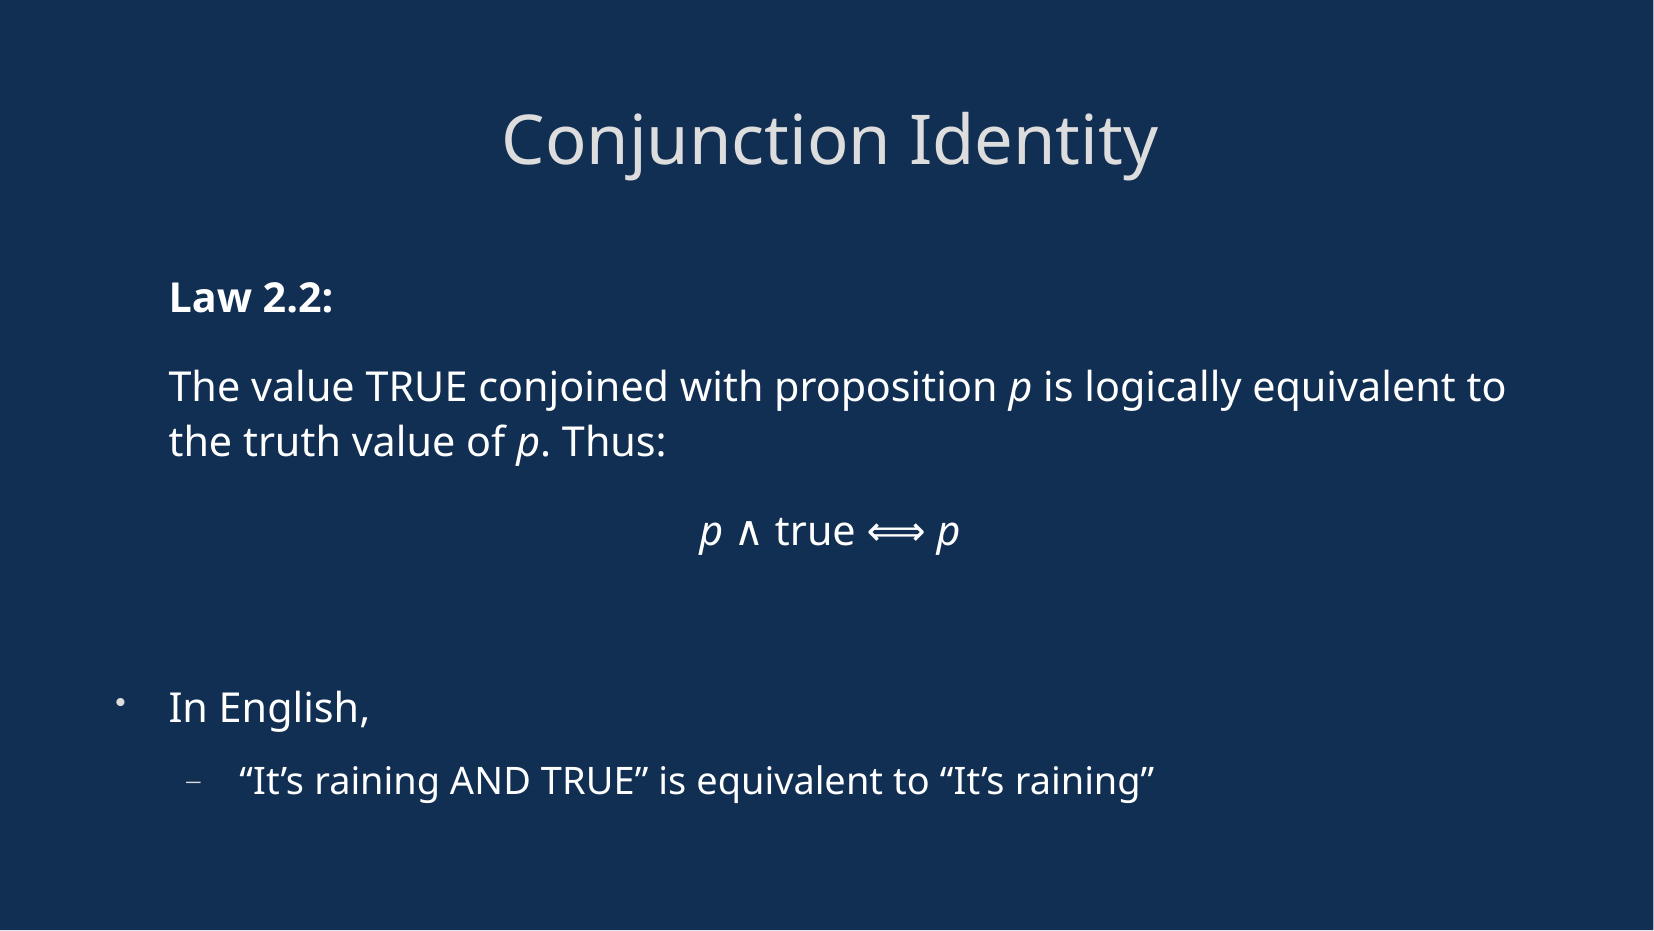

# Conjunction Identity
Law 2.2:
The value TRUE conjoined with proposition p is logically equivalent to the truth value of p. Thus:
p ∧ true ⟺ p
In English,
“It’s raining AND TRUE” is equivalent to “It’s raining”